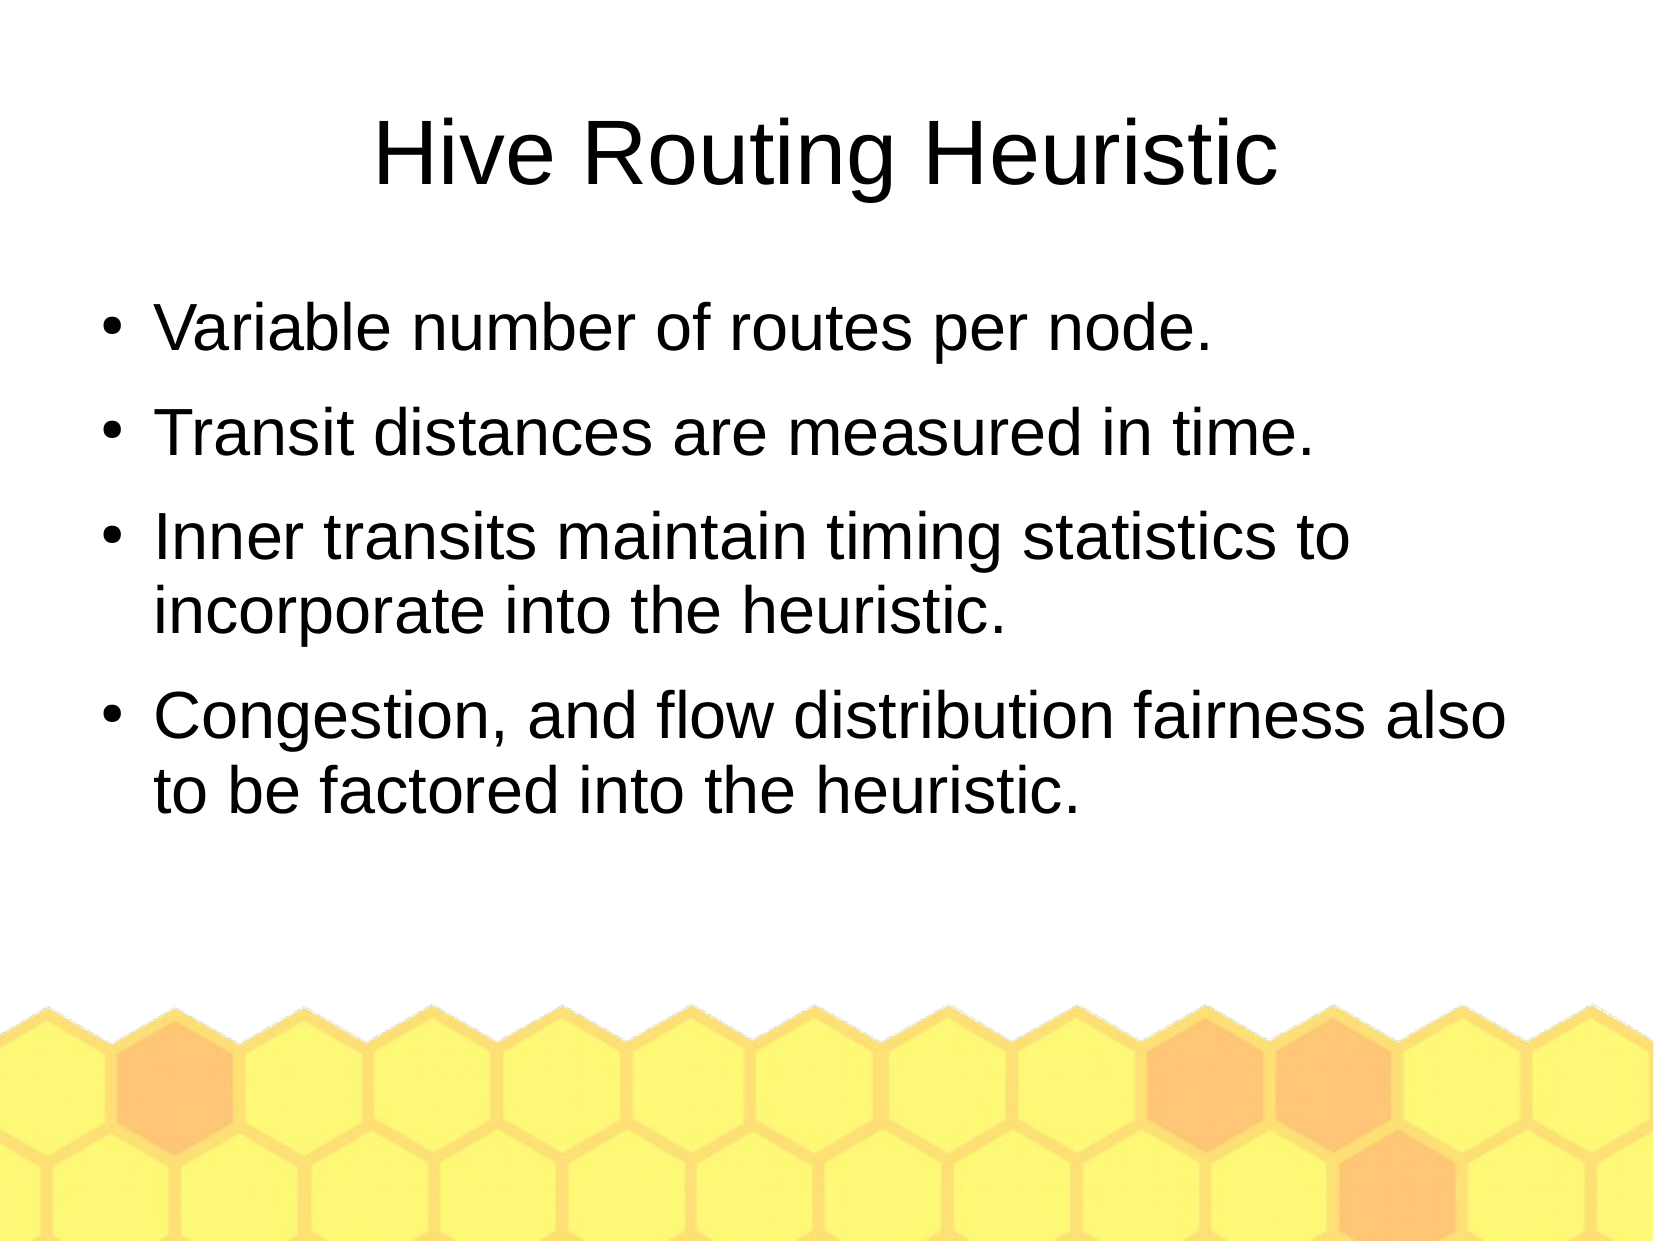

# Hive Routing Heuristic
Variable number of routes per node.
Transit distances are measured in time.
Inner transits maintain timing statistics to incorporate into the heuristic.
Congestion, and flow distribution fairness also to be factored into the heuristic.